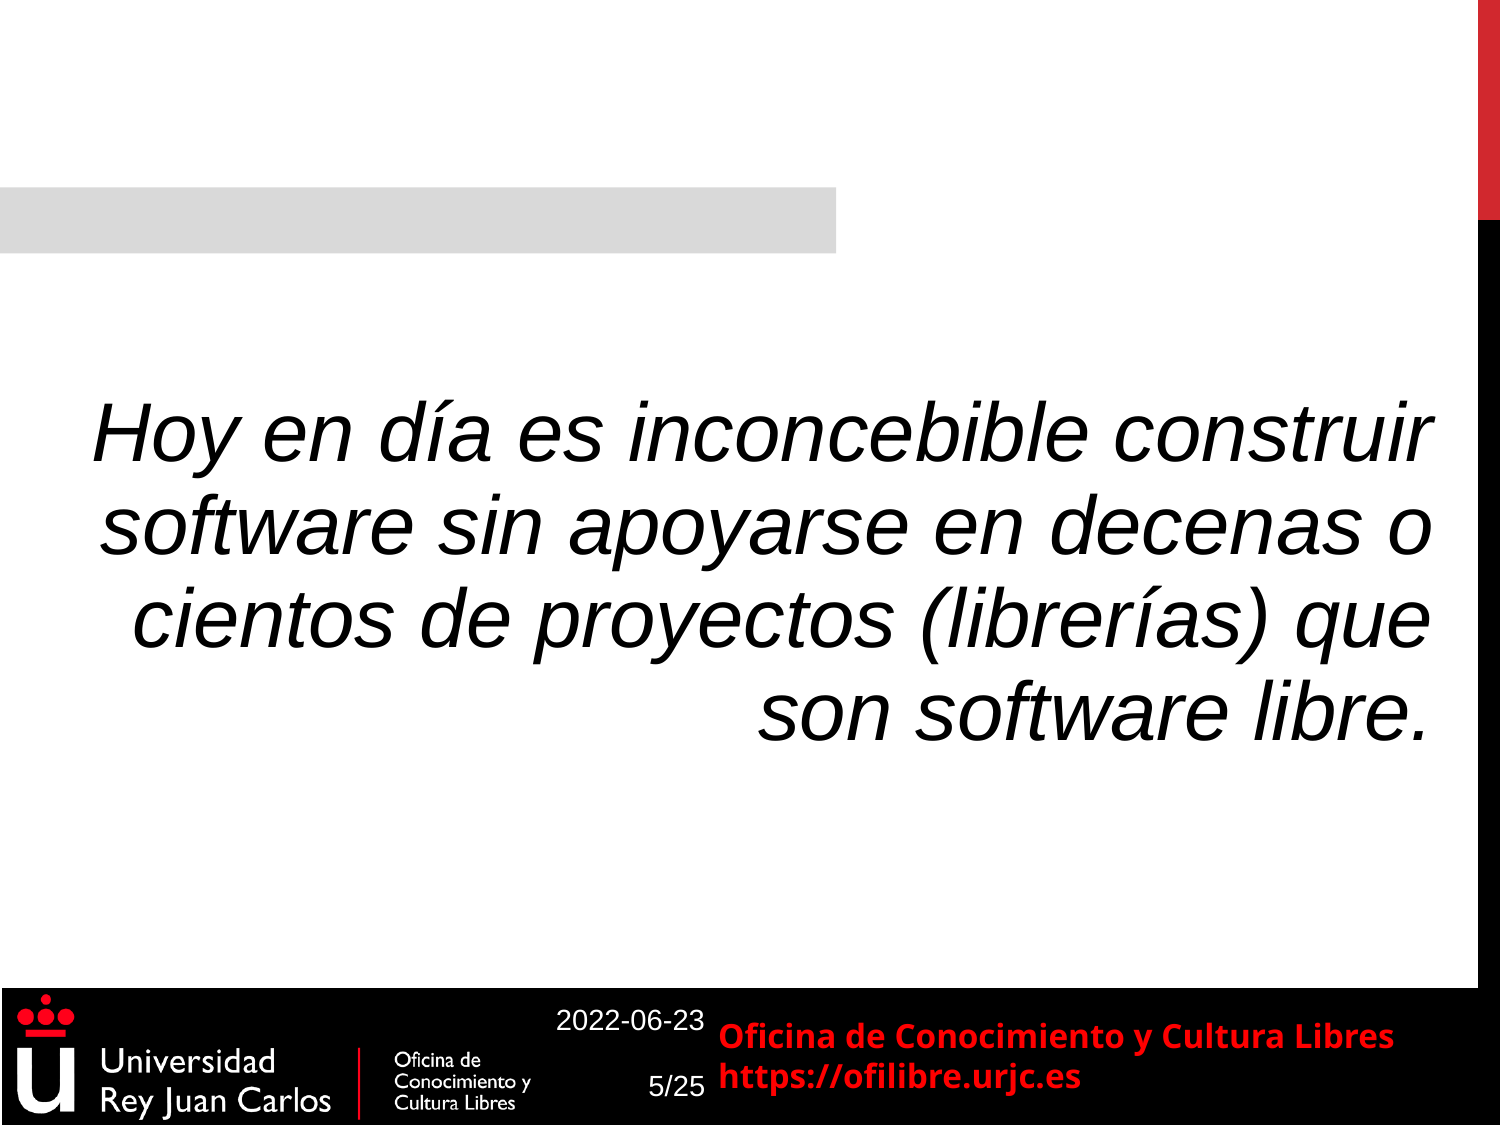

#
Hoy en día es inconcebible construir software sin apoyarse en decenas o cientos de proyectos (librerías) que son software libre.